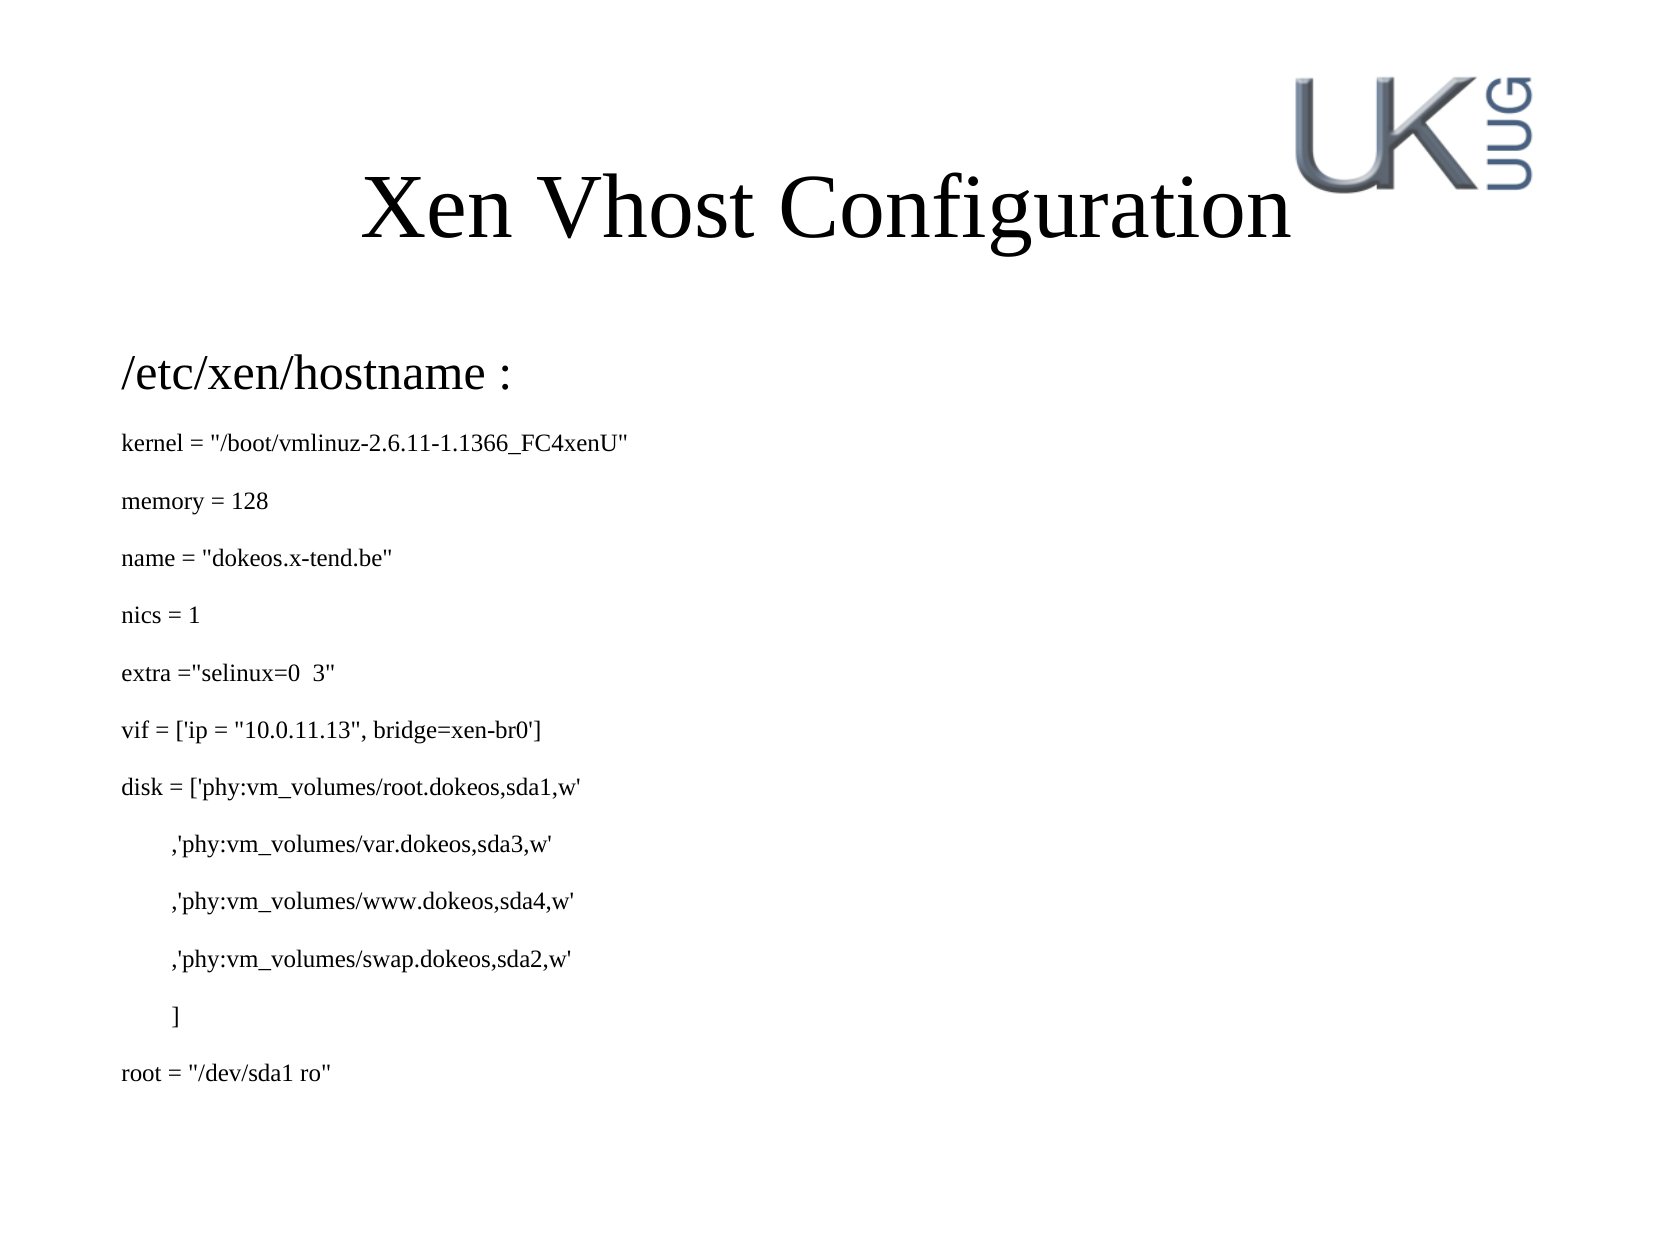

# Xen Vhost Configuration
/etc/xen/hostname :
kernel = "/boot/vmlinuz-2.6.11-1.1366_FC4xenU"
memory = 128
name = "dokeos.x-tend.be"
nics = 1
extra ="selinux=0 3"
vif = ['ip = "10.0.11.13", bridge=xen-br0']
disk = ['phy:vm_volumes/root.dokeos,sda1,w'
 ,'phy:vm_volumes/var.dokeos,sda3,w'
 ,'phy:vm_volumes/www.dokeos,sda4,w'
 ,'phy:vm_volumes/swap.dokeos,sda2,w'
 ]
root = "/dev/sda1 ro"